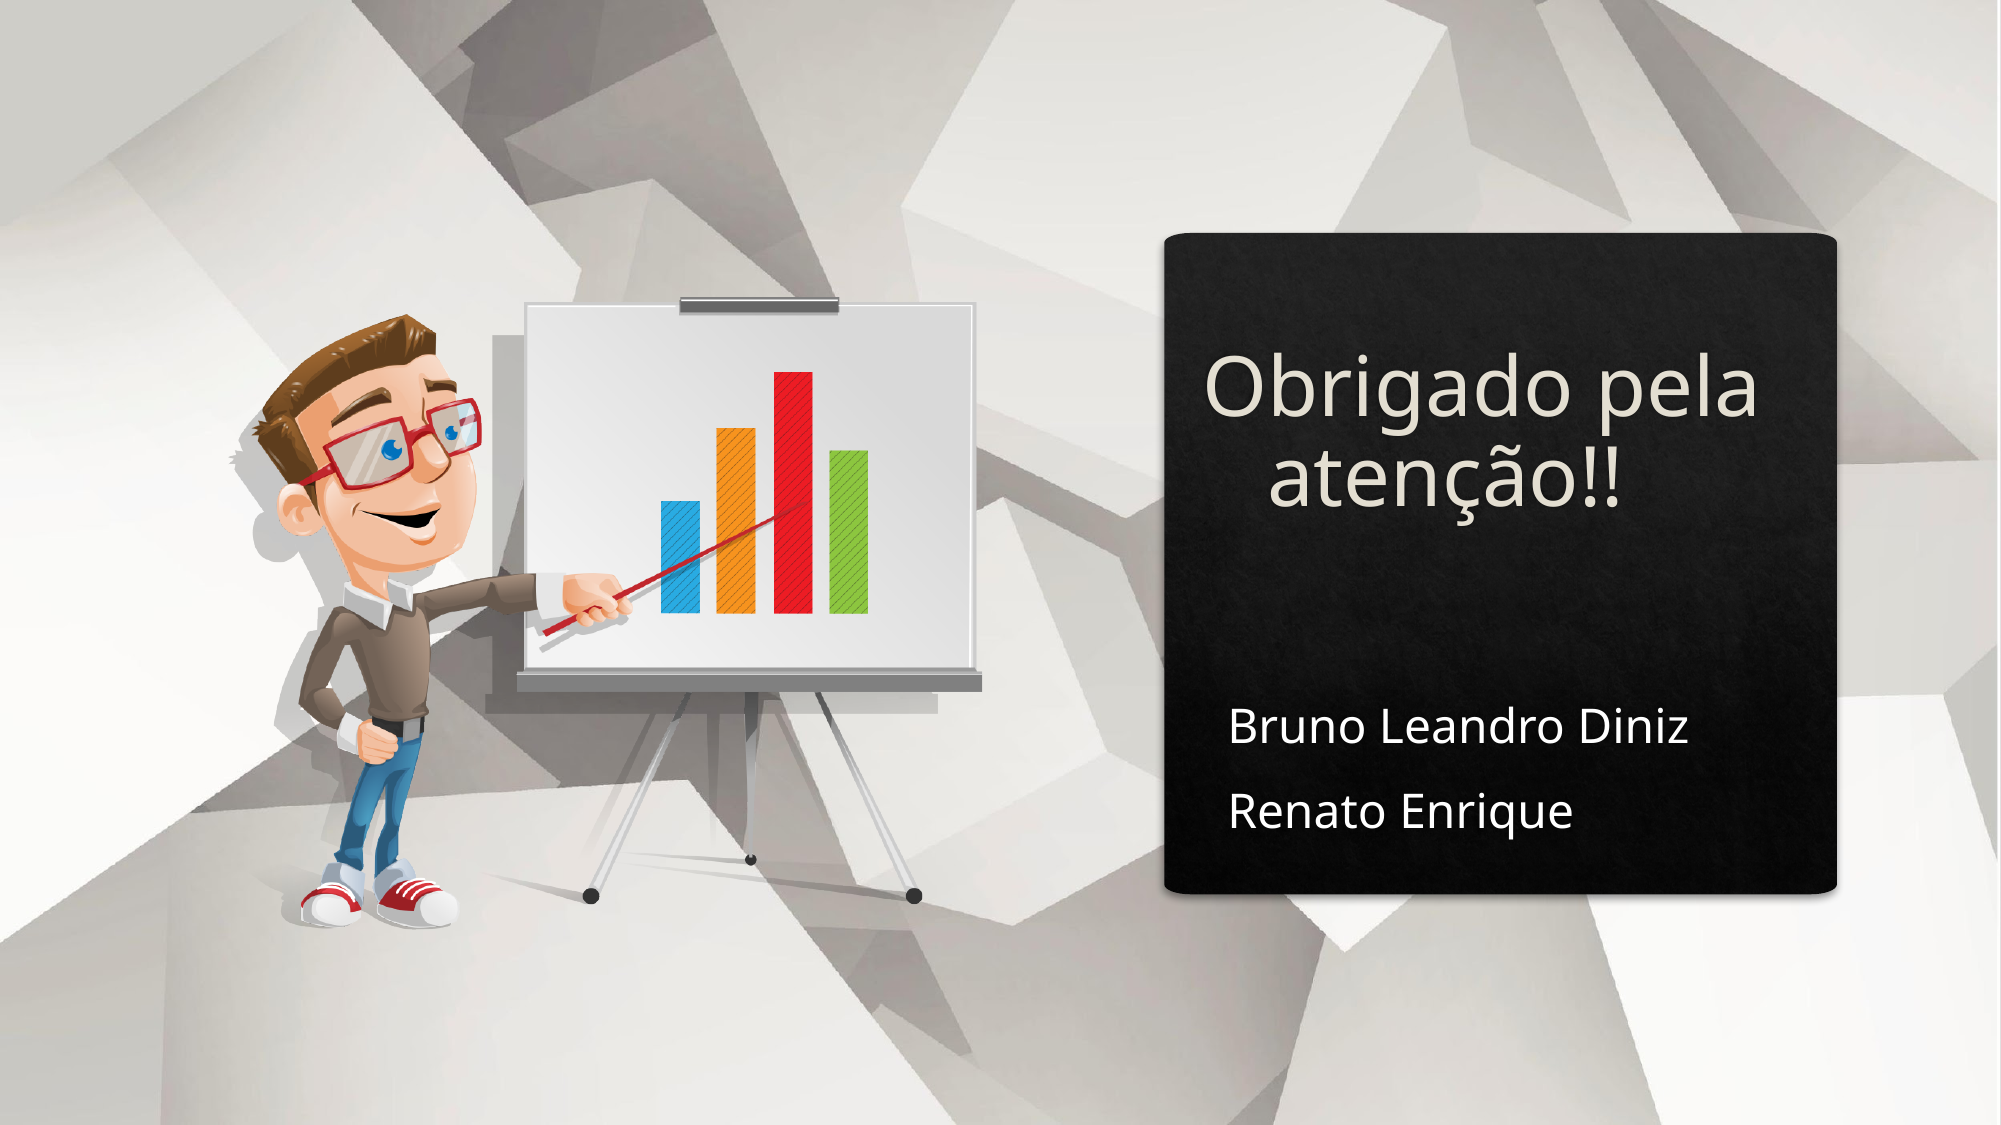

# Obrigado pela
 atenção!!
Bruno Leandro Diniz
Renato Enrique